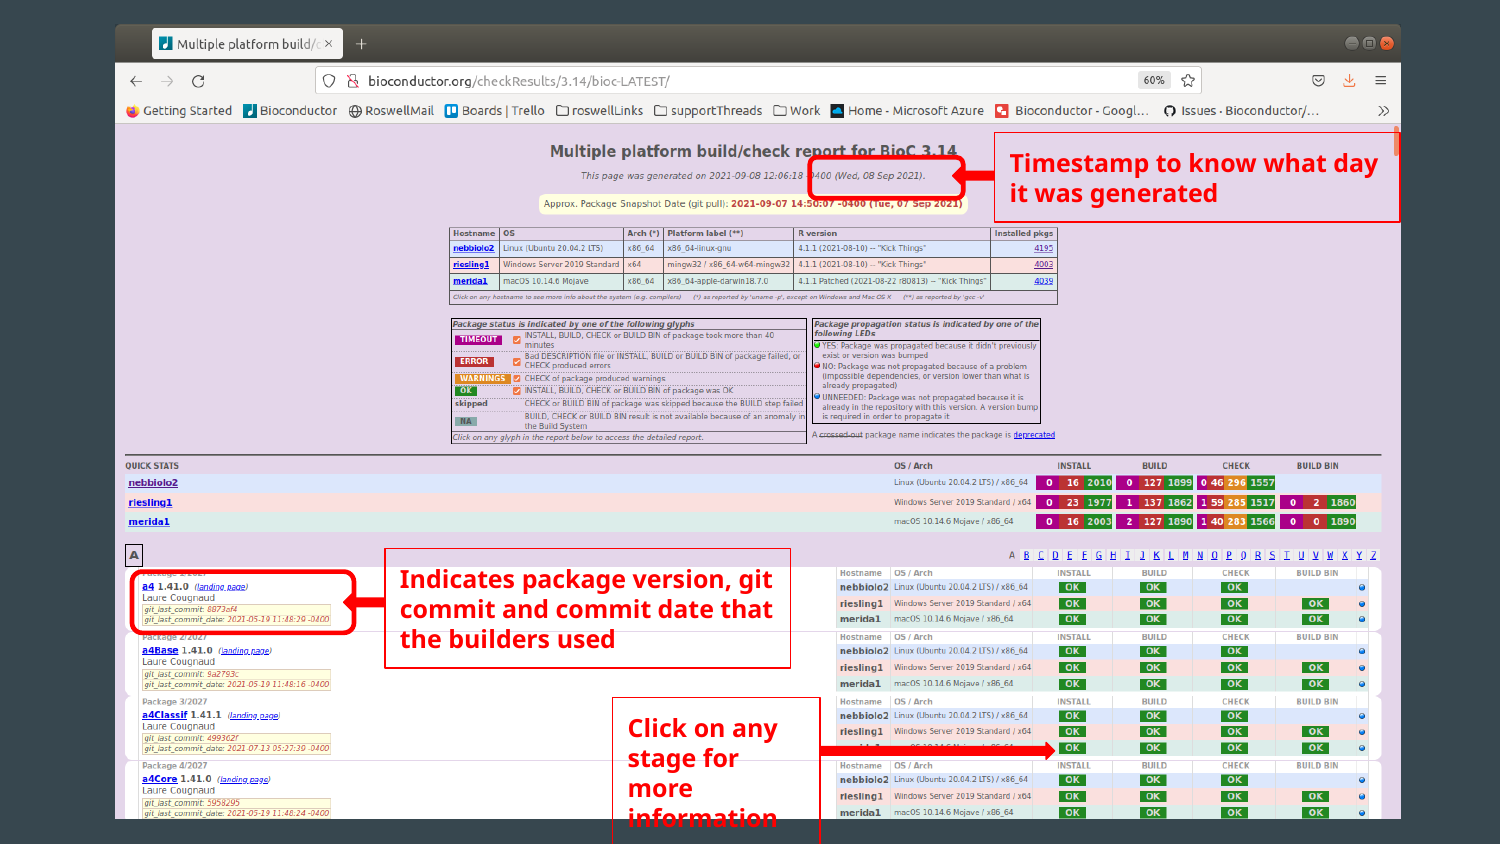

Timestamp to know what day it was generated
Indicates package version, git commit and commit date that the builders used
Click on any stage for more information